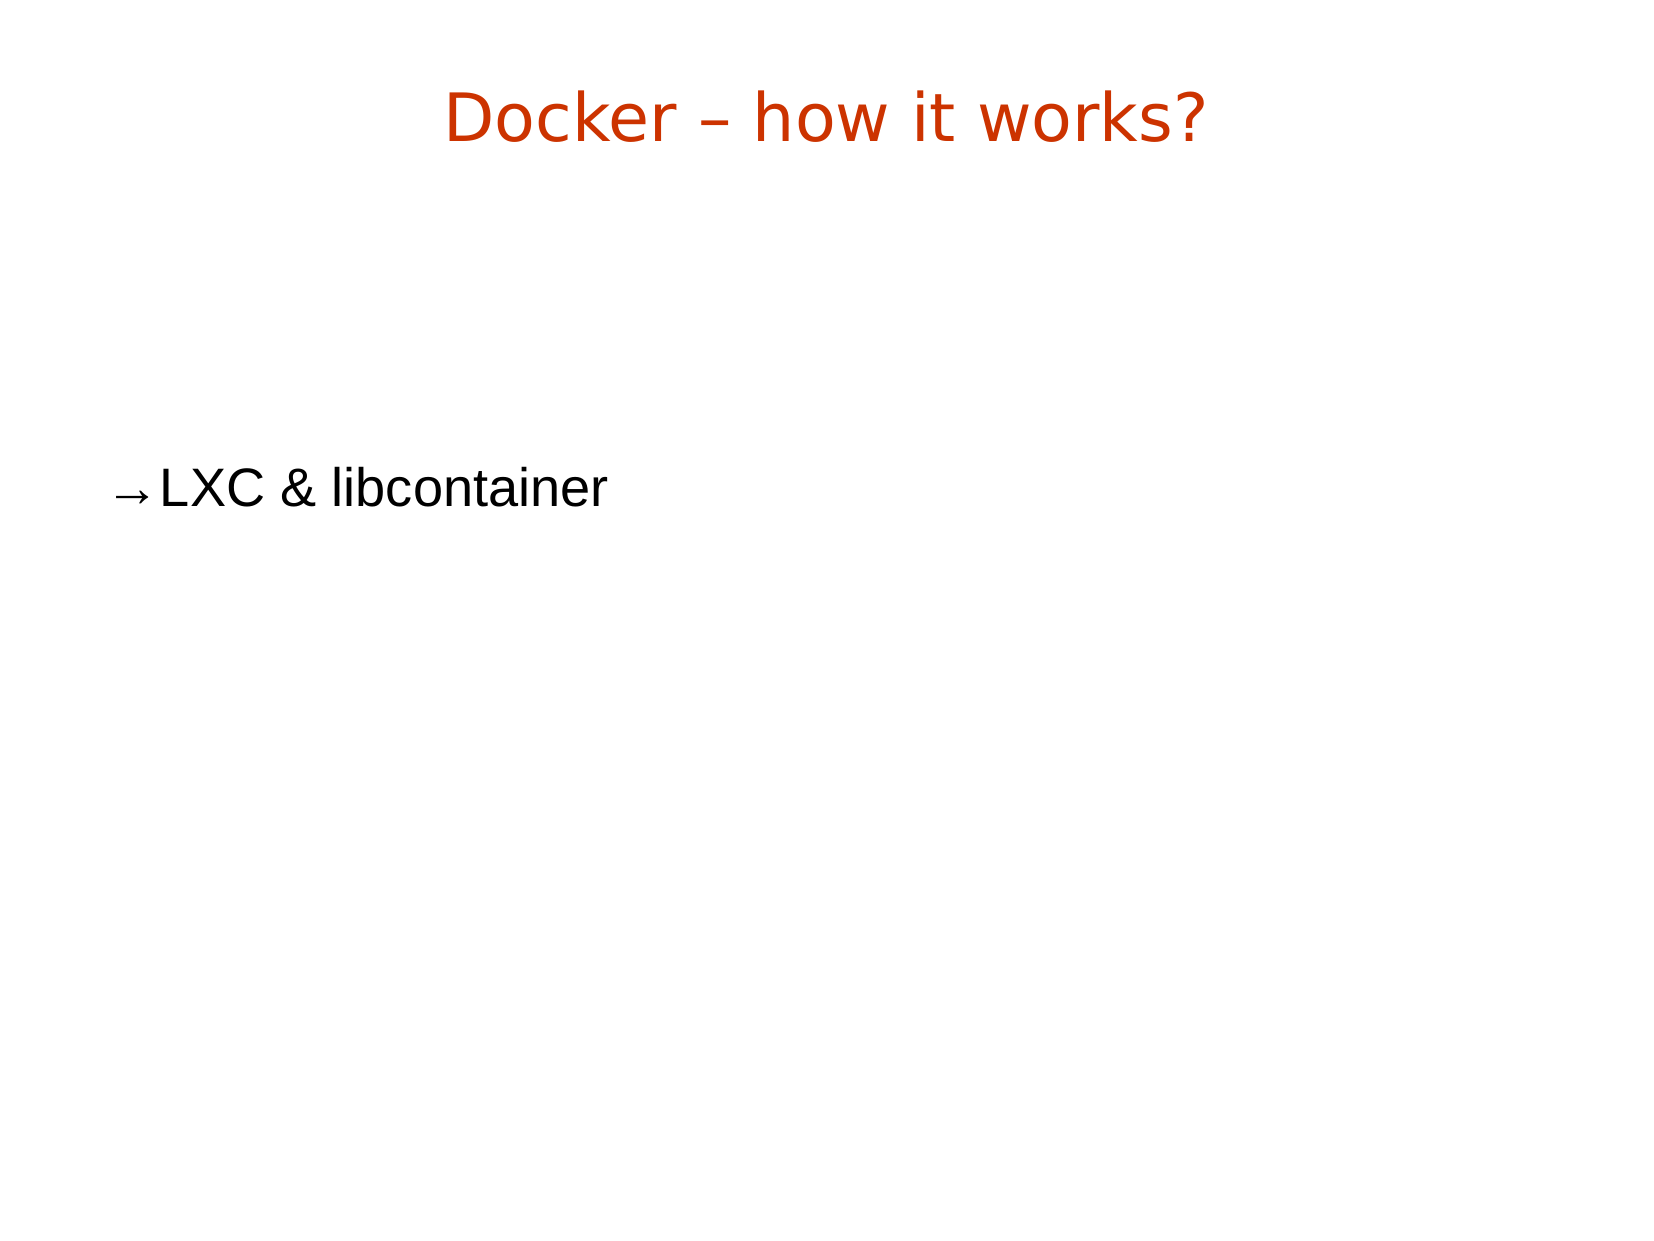

Docker – how it works?
→LXC & libcontainer